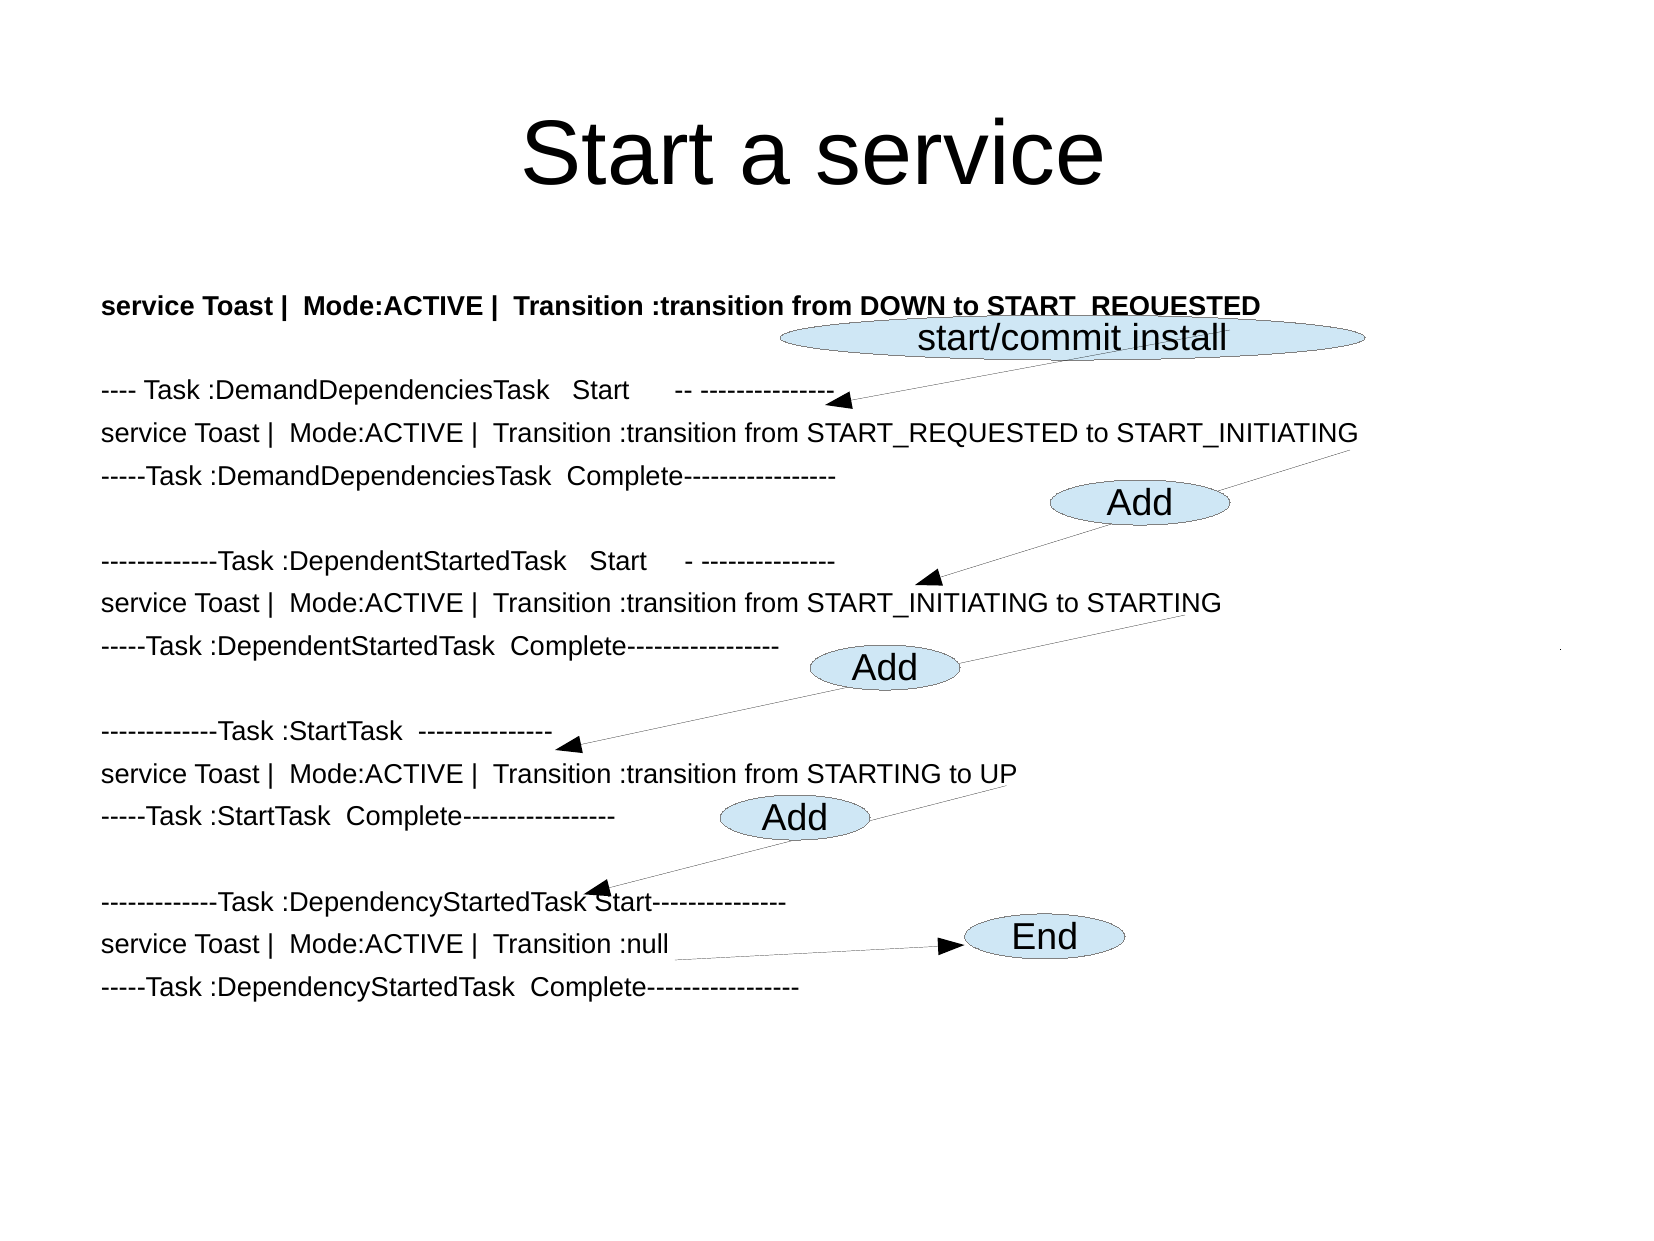

# Start a service
service Toast | Mode:ACTIVE | Transition :transition from DOWN to START_REQUESTED
---- Task :DemandDependenciesTask Start -- ---------------
service Toast | Mode:ACTIVE | Transition :transition from START_REQUESTED to START_INITIATING
-----Task :DemandDependenciesTask Complete-----------------
-------------Task :DependentStartedTask Start - ---------------
service Toast | Mode:ACTIVE | Transition :transition from START_INITIATING to STARTING
-----Task :DependentStartedTask Complete-----------------
-------------Task :StartTask ---------------
service Toast | Mode:ACTIVE | Transition :transition from STARTING to UP
-----Task :StartTask Complete-----------------
-------------Task :DependencyStartedTask Start---------------
service Toast | Mode:ACTIVE | Transition :null
-----Task :DependencyStartedTask Complete-----------------
start/commit install
Add
Add
Add
End